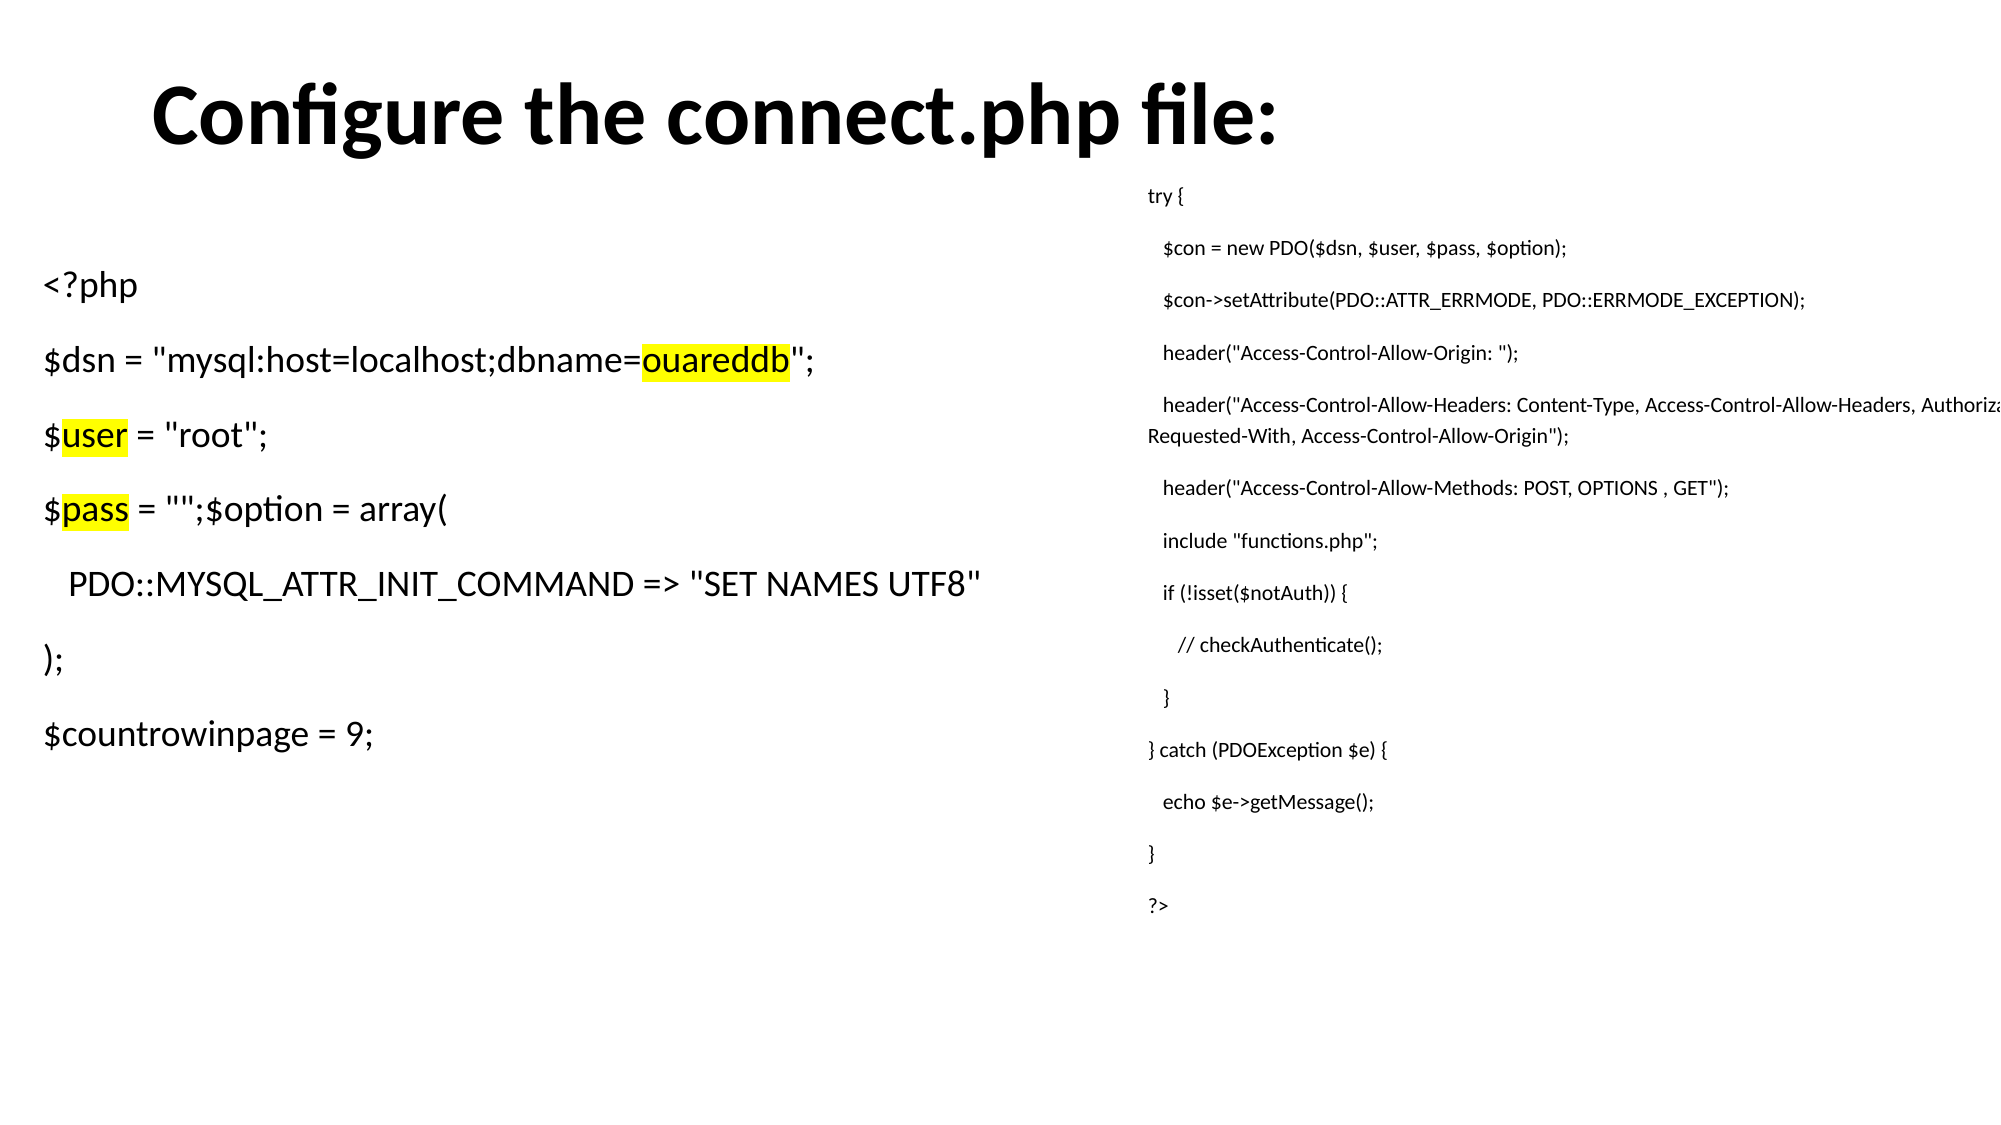

# Configure the connect.php file:
try {
 $con = new PDO($dsn, $user, $pass, $option);
 $con->setAttribute(PDO::ATTR_ERRMODE, PDO::ERRMODE_EXCEPTION);
 header("Access-Control-Allow-Origin: ");
 header("Access-Control-Allow-Headers: Content-Type, Access-Control-Allow-Headers, Authorization, X-Requested-With, Access-Control-Allow-Origin");
 header("Access-Control-Allow-Methods: POST, OPTIONS , GET");
 include "functions.php";
 if (!isset($notAuth)) {
 // checkAuthenticate();
 }
} catch (PDOException $e) {
 echo $e->getMessage();
}
?>
<?php
$dsn = "mysql:host=localhost;dbname=ouareddb";
$user = "root";
$pass = "";$option = array(
 PDO::MYSQL_ATTR_INIT_COMMAND => "SET NAMES UTF8"
);
$countrowinpage = 9;